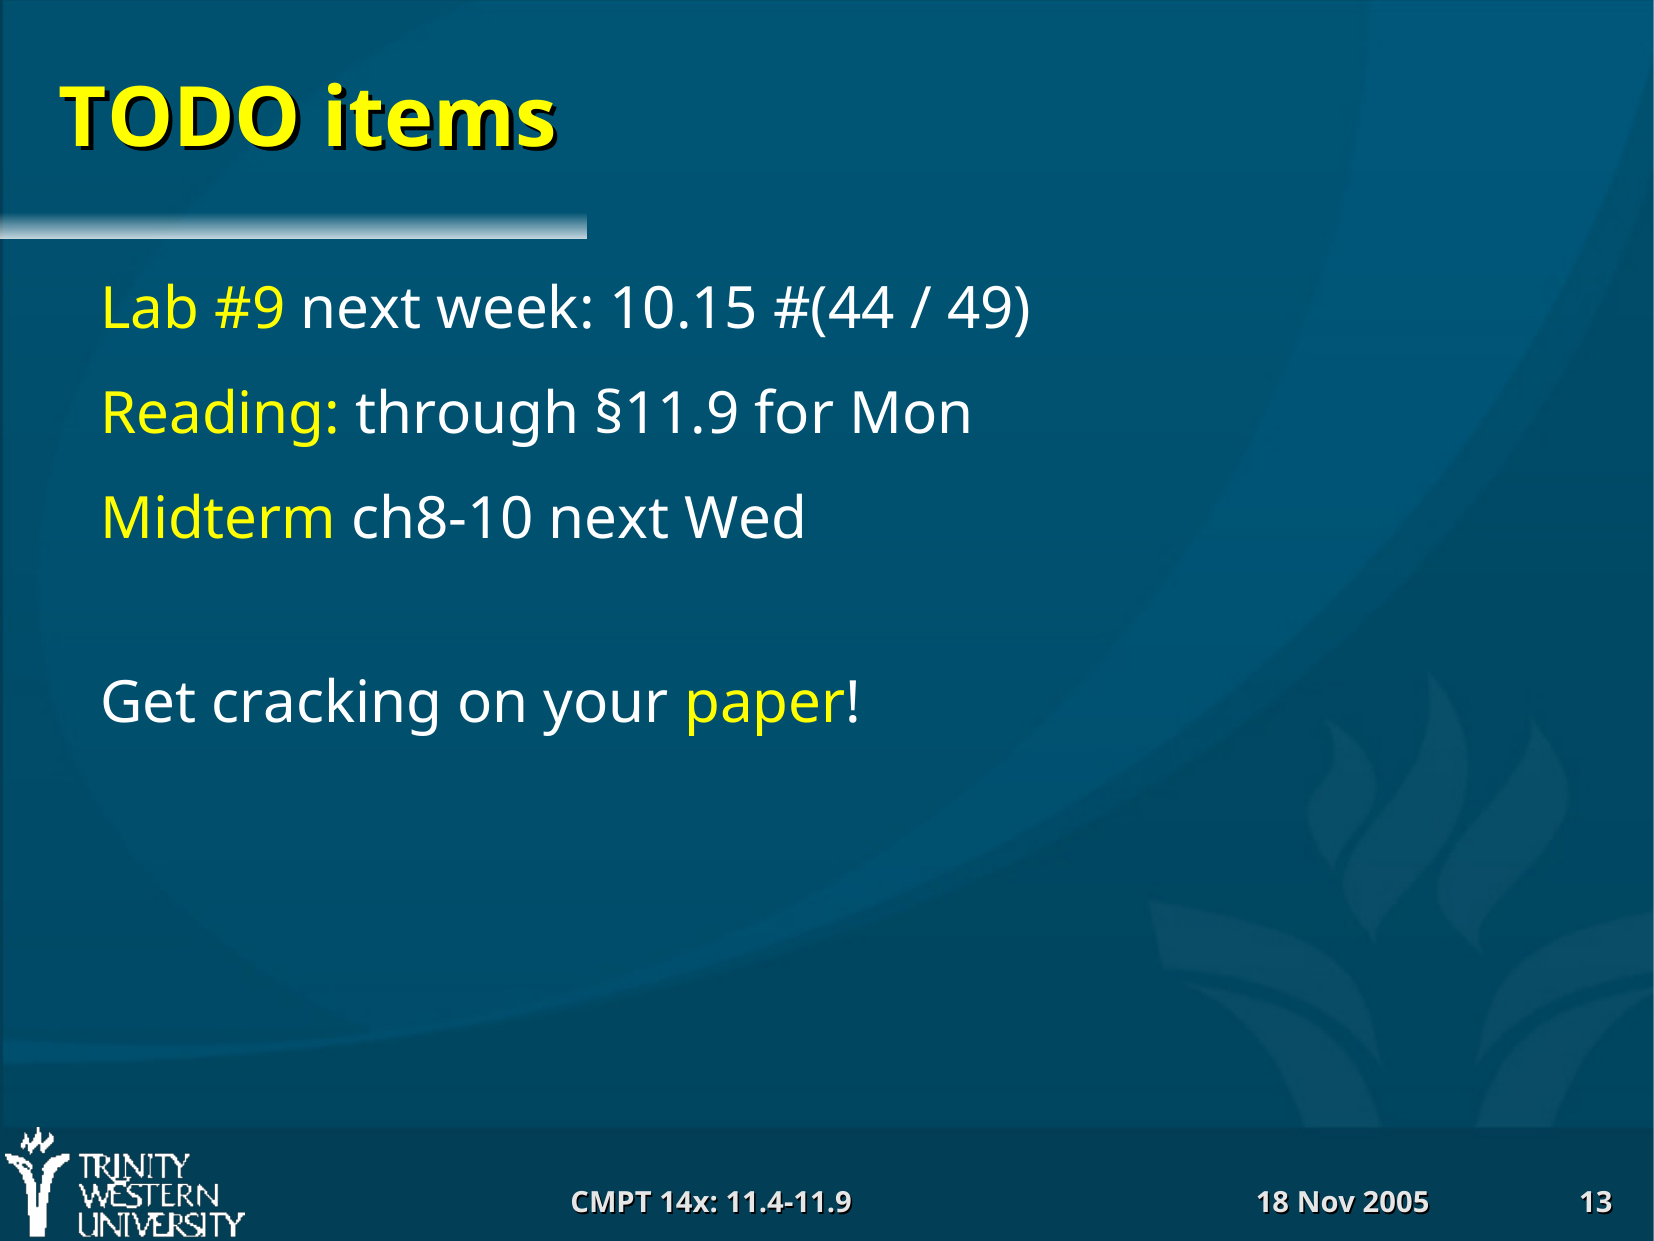

# TODO items
Lab #9 next week: 10.15 #(44 / 49)
Reading: through §11.9 for Mon
Midterm ch8-10 next Wed
Get cracking on your paper!
CMPT 14x: 11.4-11.9
18 Nov 2005
13